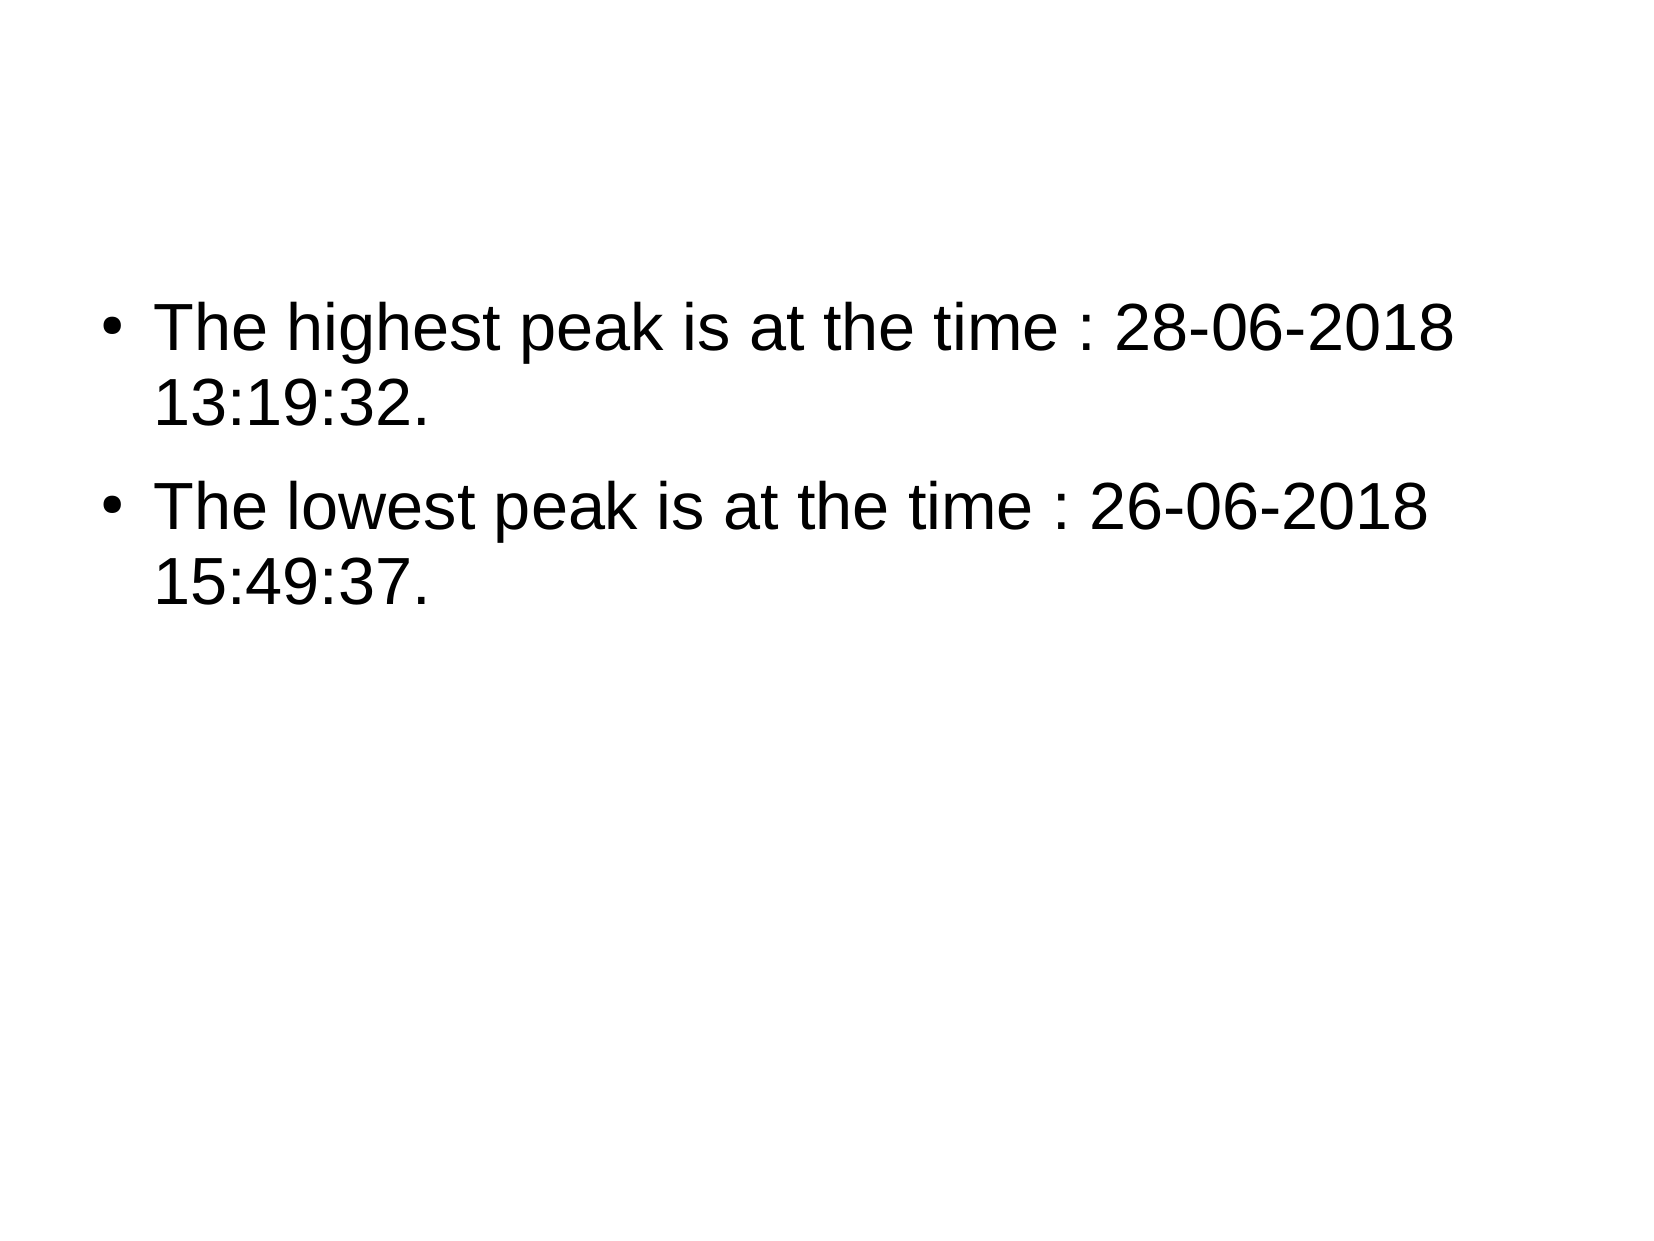

#
The highest peak is at the time : 28-06-2018 13:19:32.
The lowest peak is at the time : 26-06-2018 15:49:37.